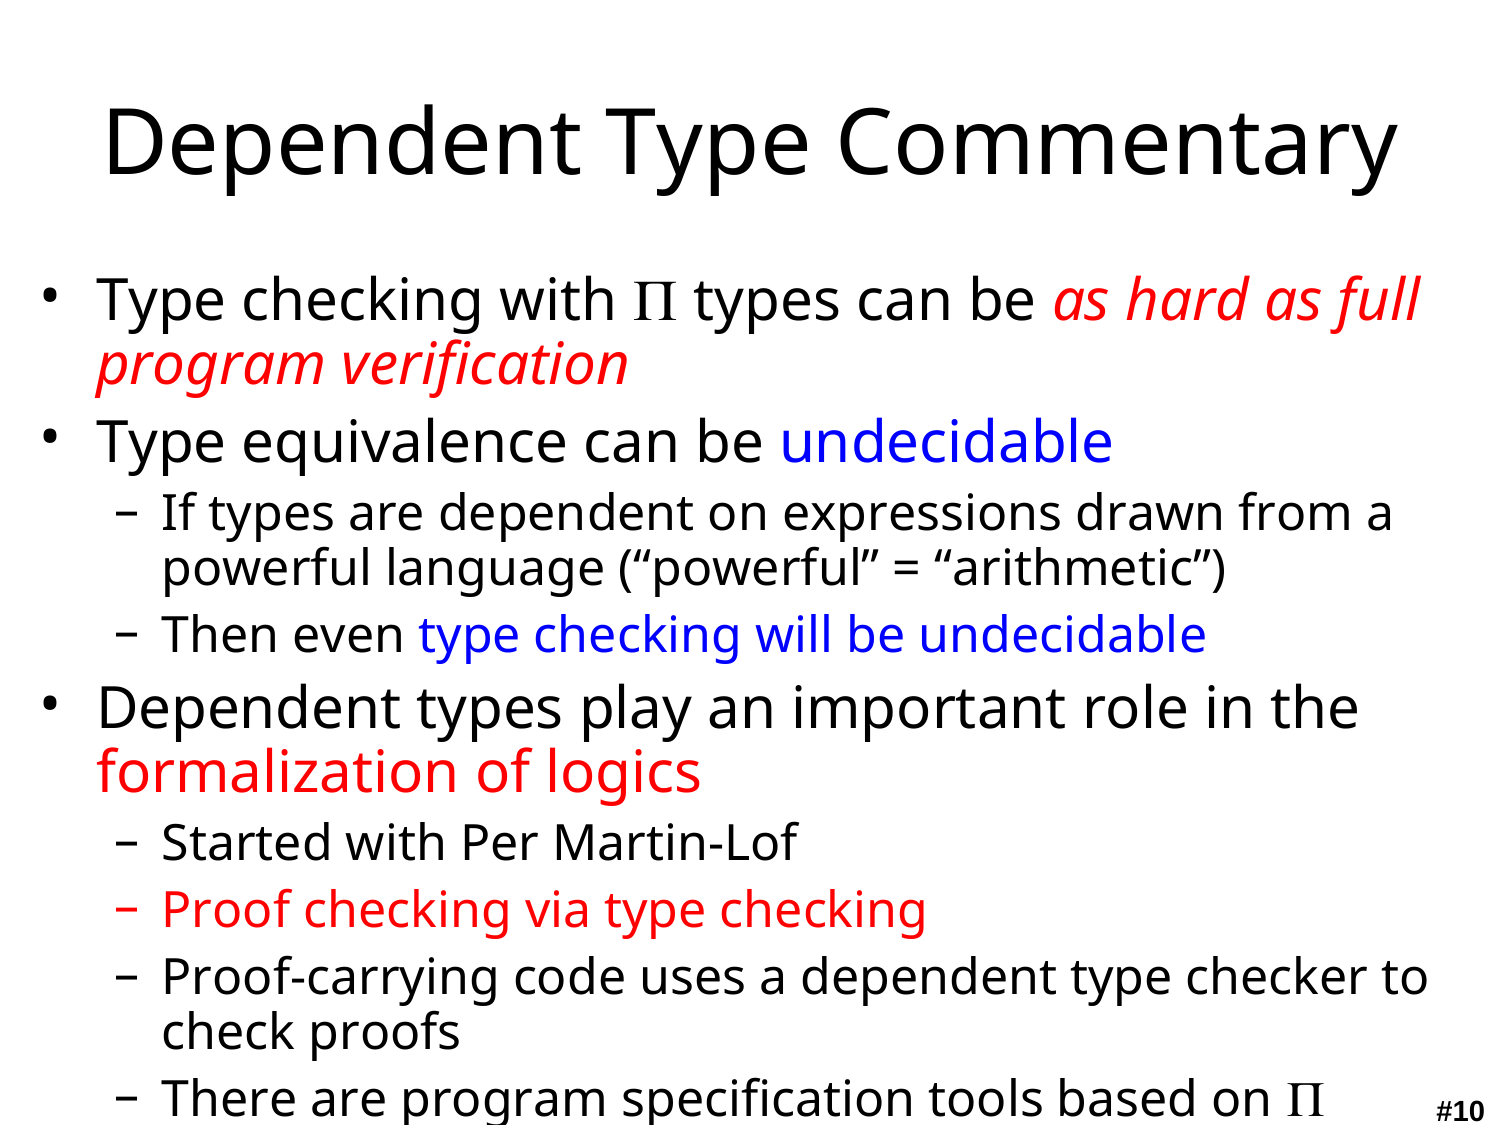

# Dependent Type Commentary
Type checking with  types can be as hard as full program verification
Type equivalence can be undecidable
If types are dependent on expressions drawn from a powerful language (“powerful” = “arithmetic”)
Then even type checking will be undecidable
Dependent types play an important role in the formalization of logics
Started with Per Martin-Lof
Proof checking via type checking
Proof-carrying code uses a dependent type checker to check proofs
There are program specification tools based on  types
10